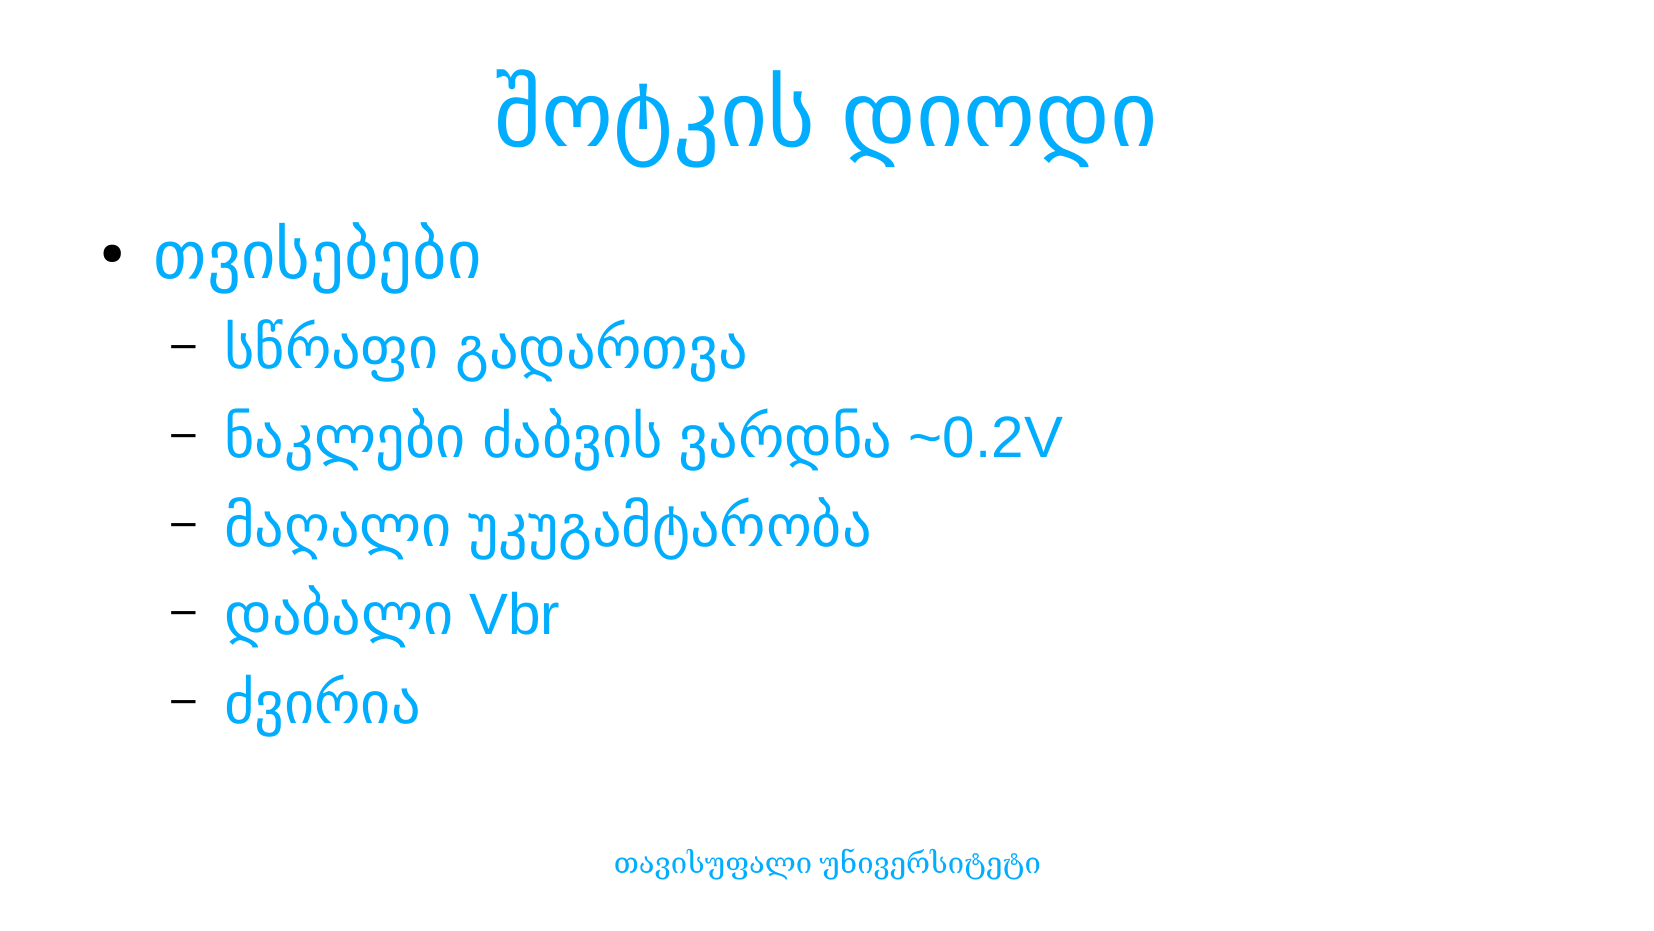

# შოტკის დიოდი
თვისებები
სწრაფი გადართვა
ნაკლები ძაბვის ვარდნა ~0.2V
მაღალი უკუგამტარობა
დაბალი Vbr
ძვირია